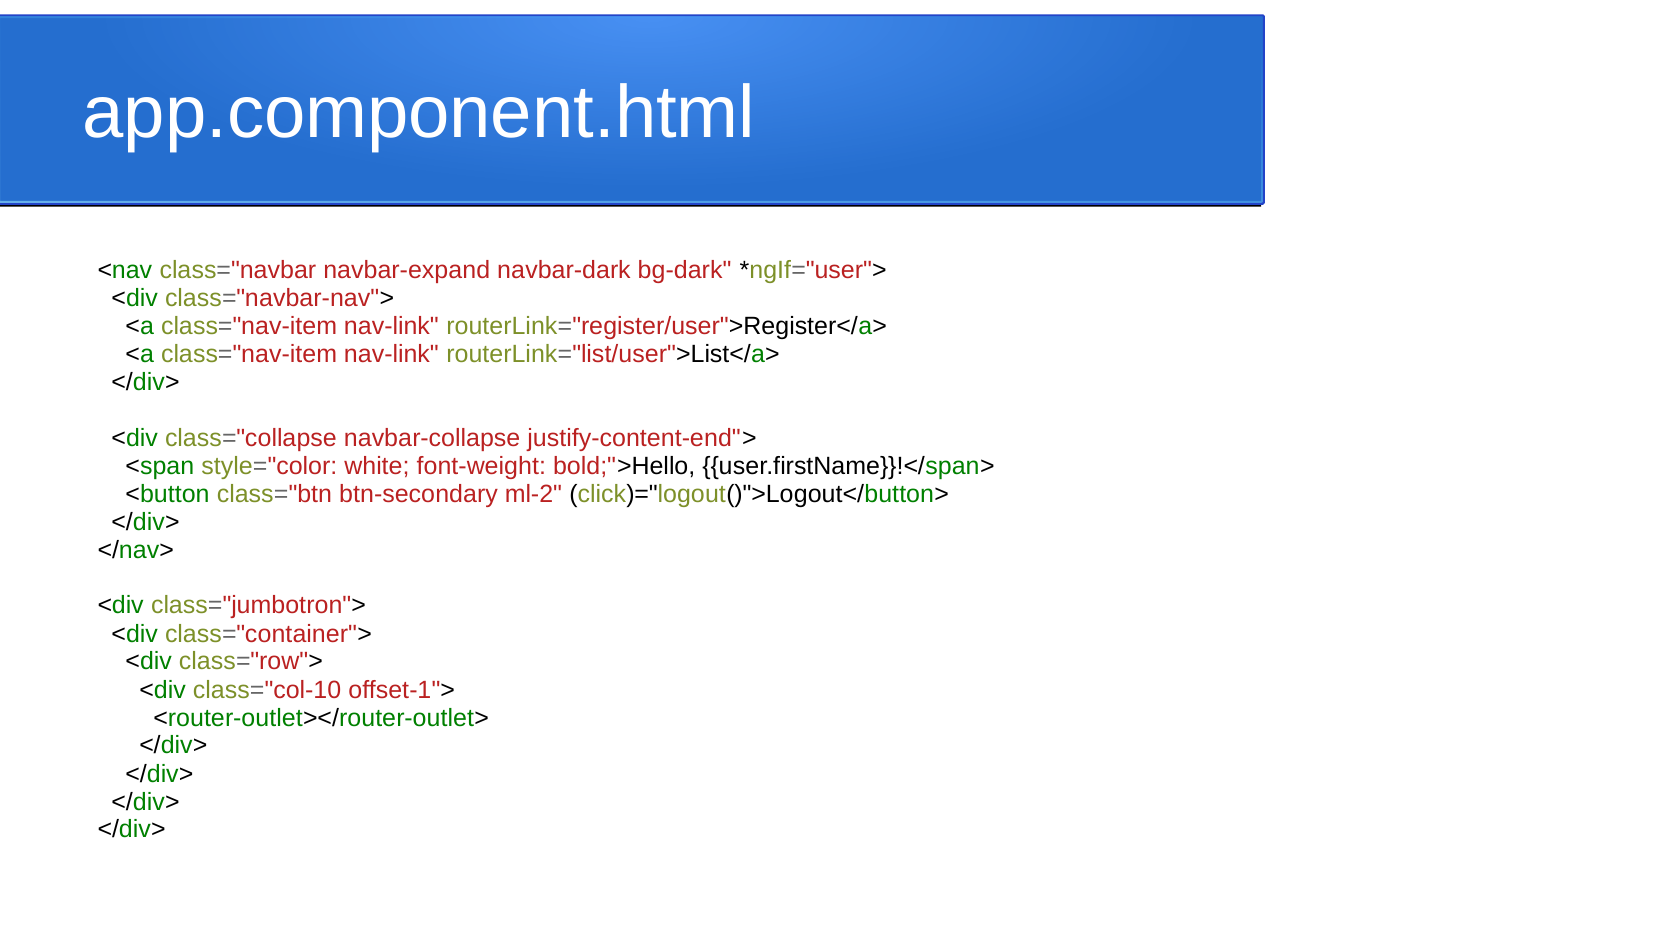

# app.component.html
<nav class="navbar navbar-expand navbar-dark bg-dark" *ngIf="user">
 <div class="navbar-nav">
 <a class="nav-item nav-link" routerLink="register/user">Register</a>
 <a class="nav-item nav-link" routerLink="list/user">List</a>
 </div>
 <div class="collapse navbar-collapse justify-content-end">
 <span style="color: white; font-weight: bold;">Hello, {{user.firstName}}!</span>
 <button class="btn btn-secondary ml-2" (click)="logout()">Logout</button>
 </div>
</nav>
<div class="jumbotron">
 <div class="container">
 <div class="row">
 <div class="col-10 offset-1">
 <router-outlet></router-outlet>
 </div>
 </div>
 </div>
</div>